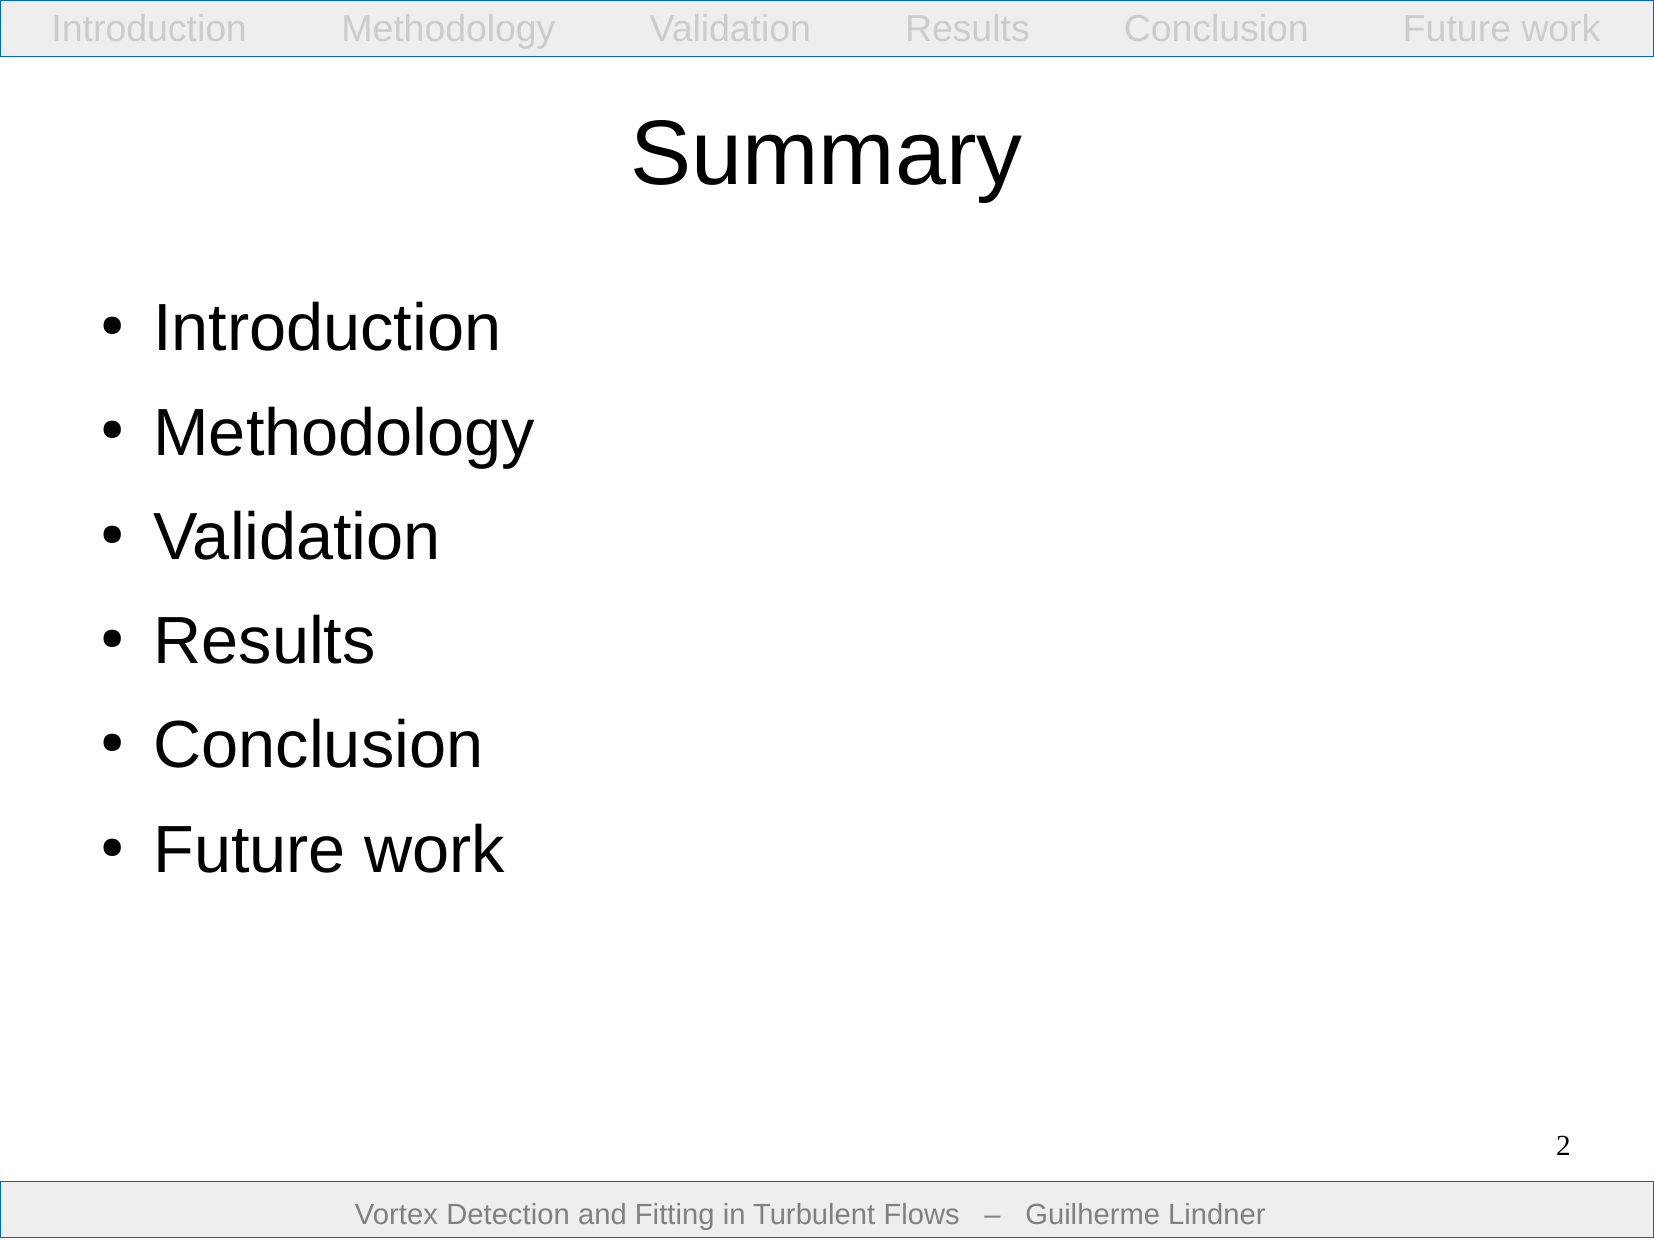

Introduction Methodology Validation Results Conclusion Future work
# Summary
Introduction
Methodology
Validation
Results
Conclusion
Future work
2
Vortex Detection and Fitting in Turbulent Flows – Guilherme Lindner